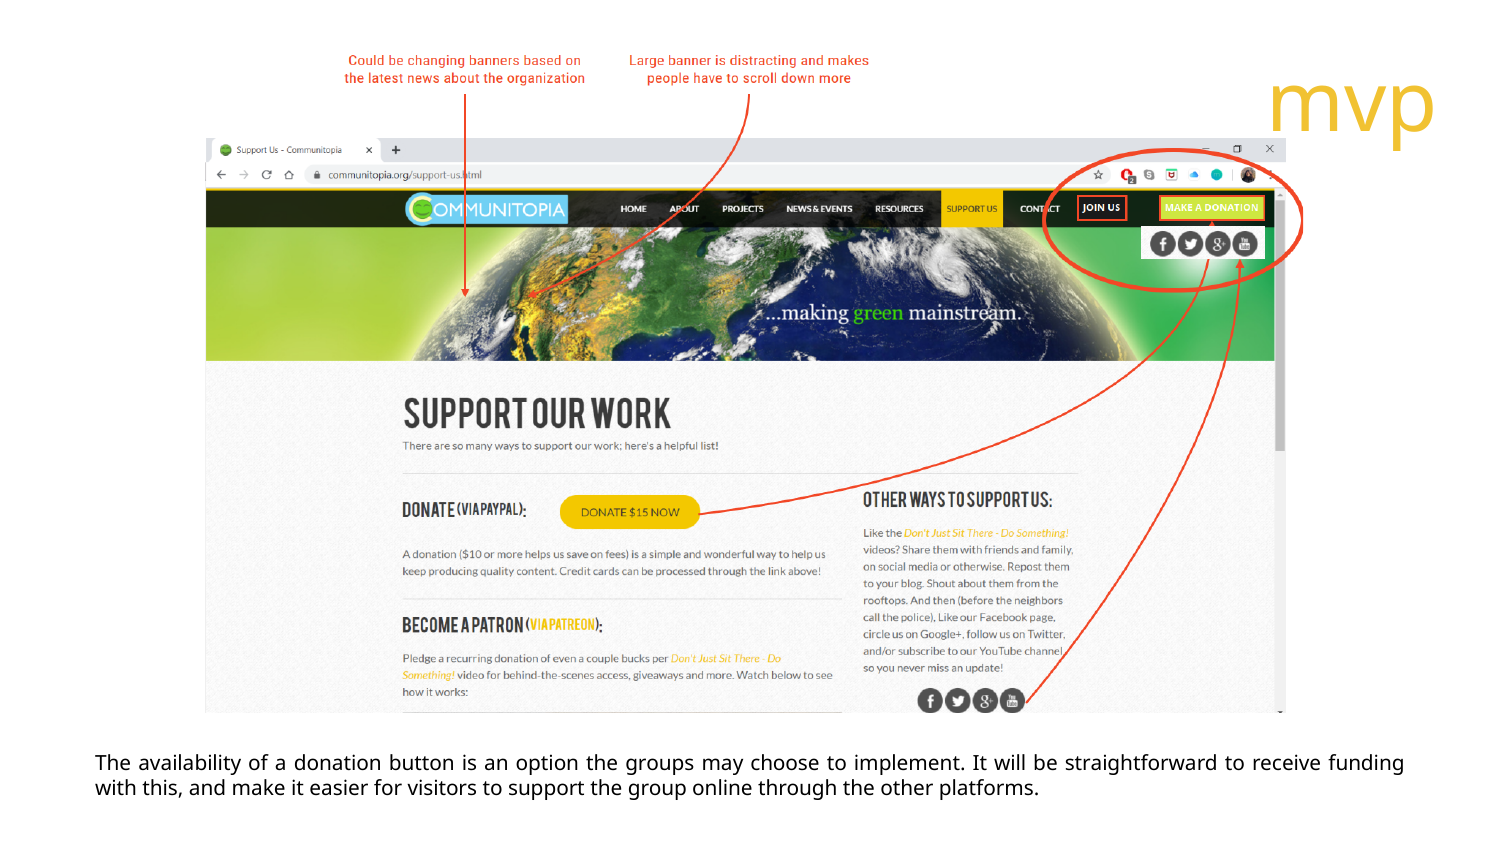

mvp
The availability of a donation button is an option the groups may choose to implement. It will be straightforward to receive funding with this, and make it easier for visitors to support the group online through the other platforms.